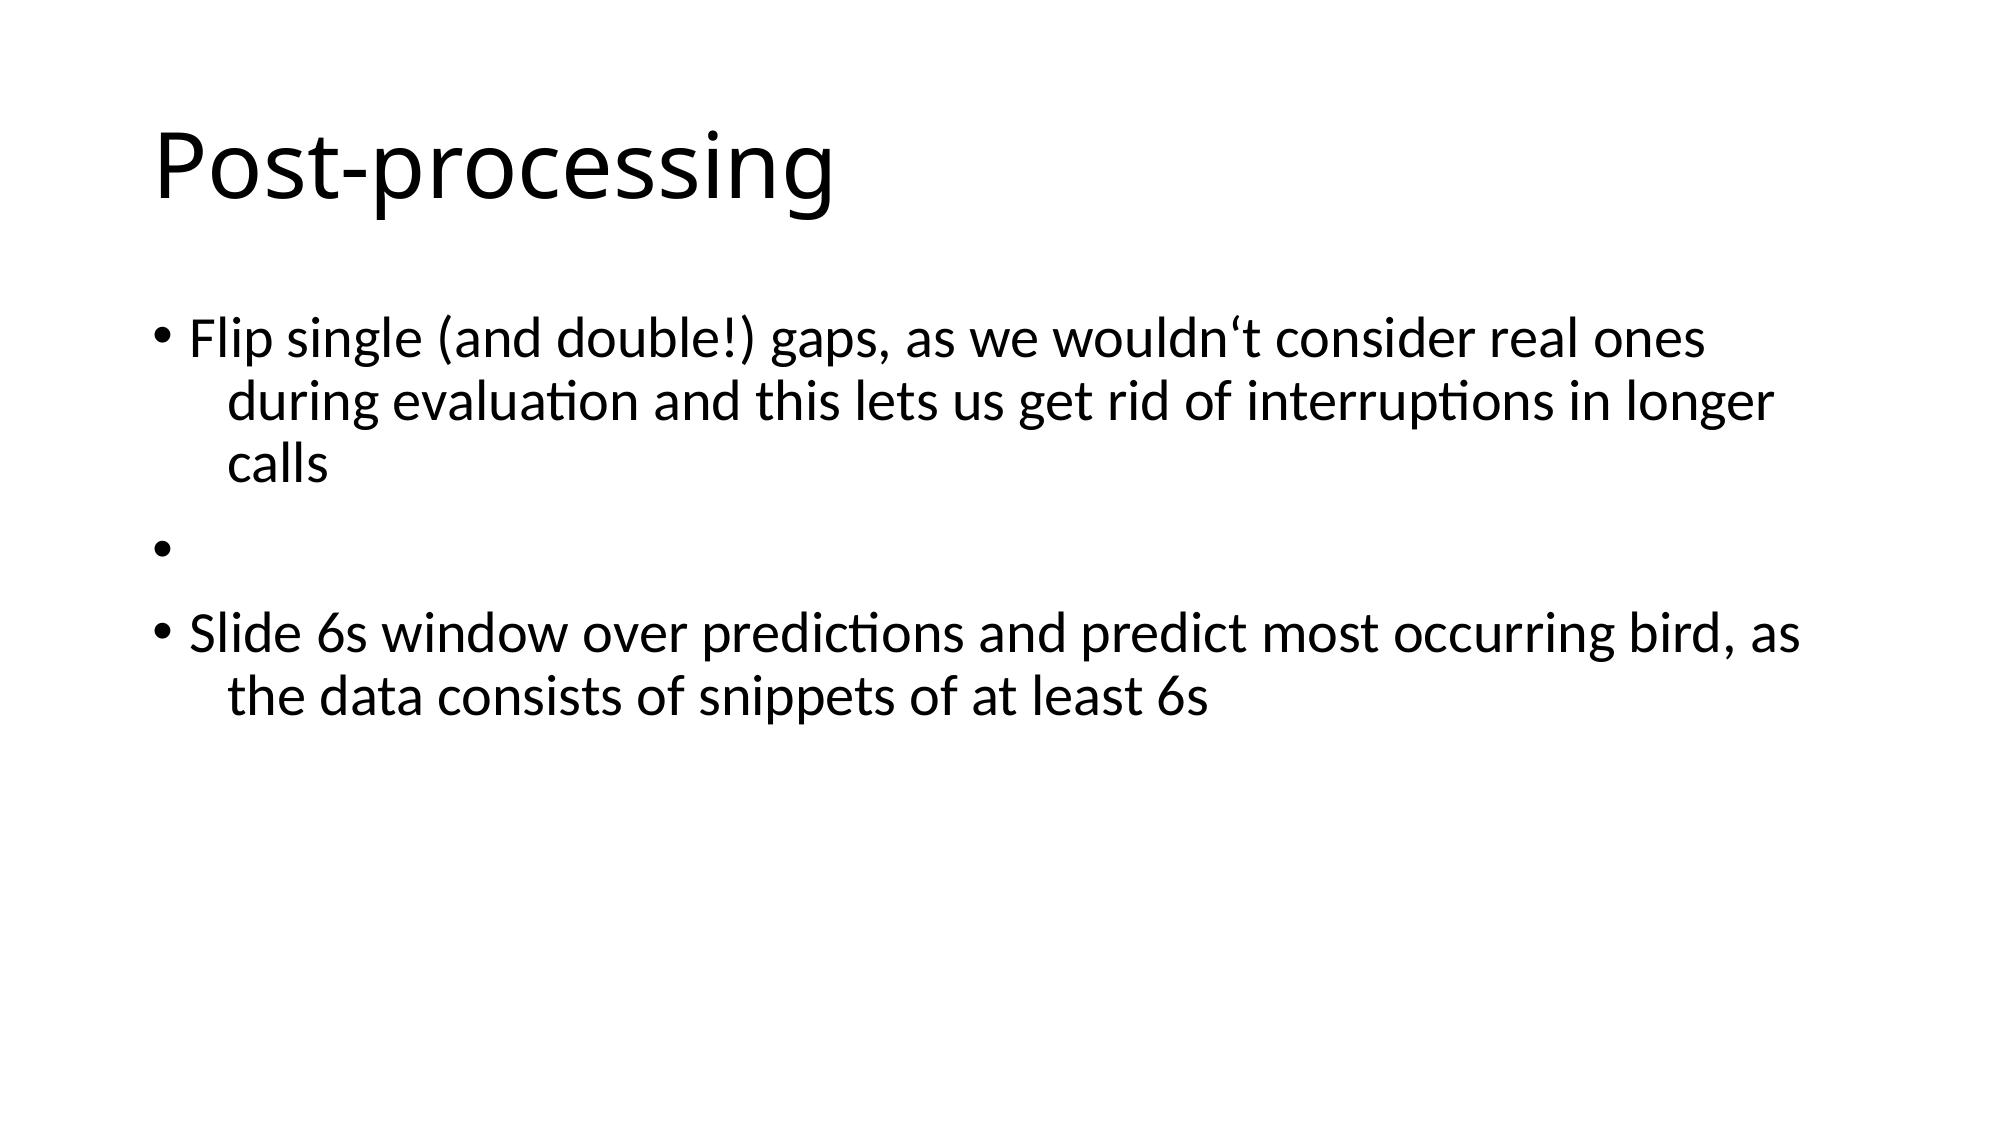

# Post-processing
Flip single (and double!) gaps, as we wouldn‘t consider real ones during evaluation and this lets us get rid of interruptions in longer calls
Slide 6s window over predictions and predict most occurring bird, as the data consists of snippets of at least 6s